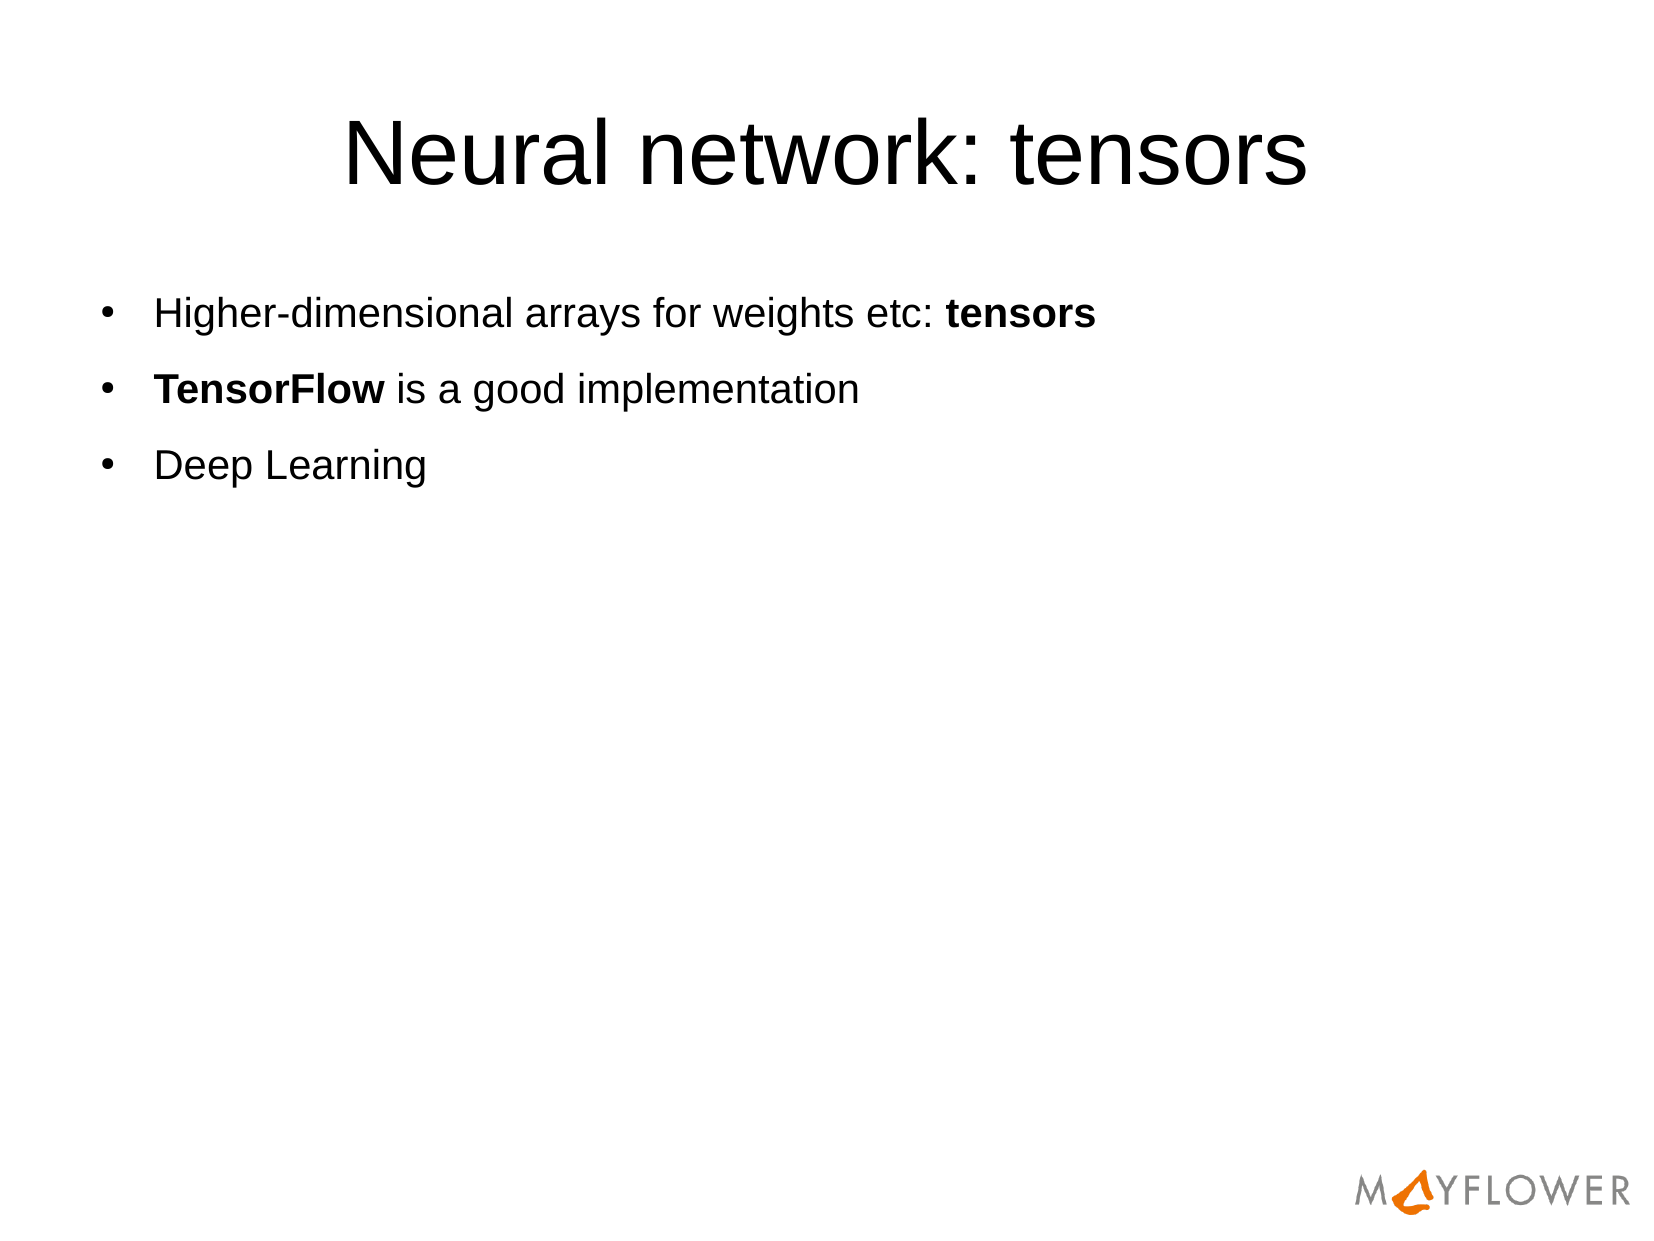

# Neural network: tensors
Higher-dimensional arrays for weights etc: tensors
TensorFlow is a good implementation
Deep Learning